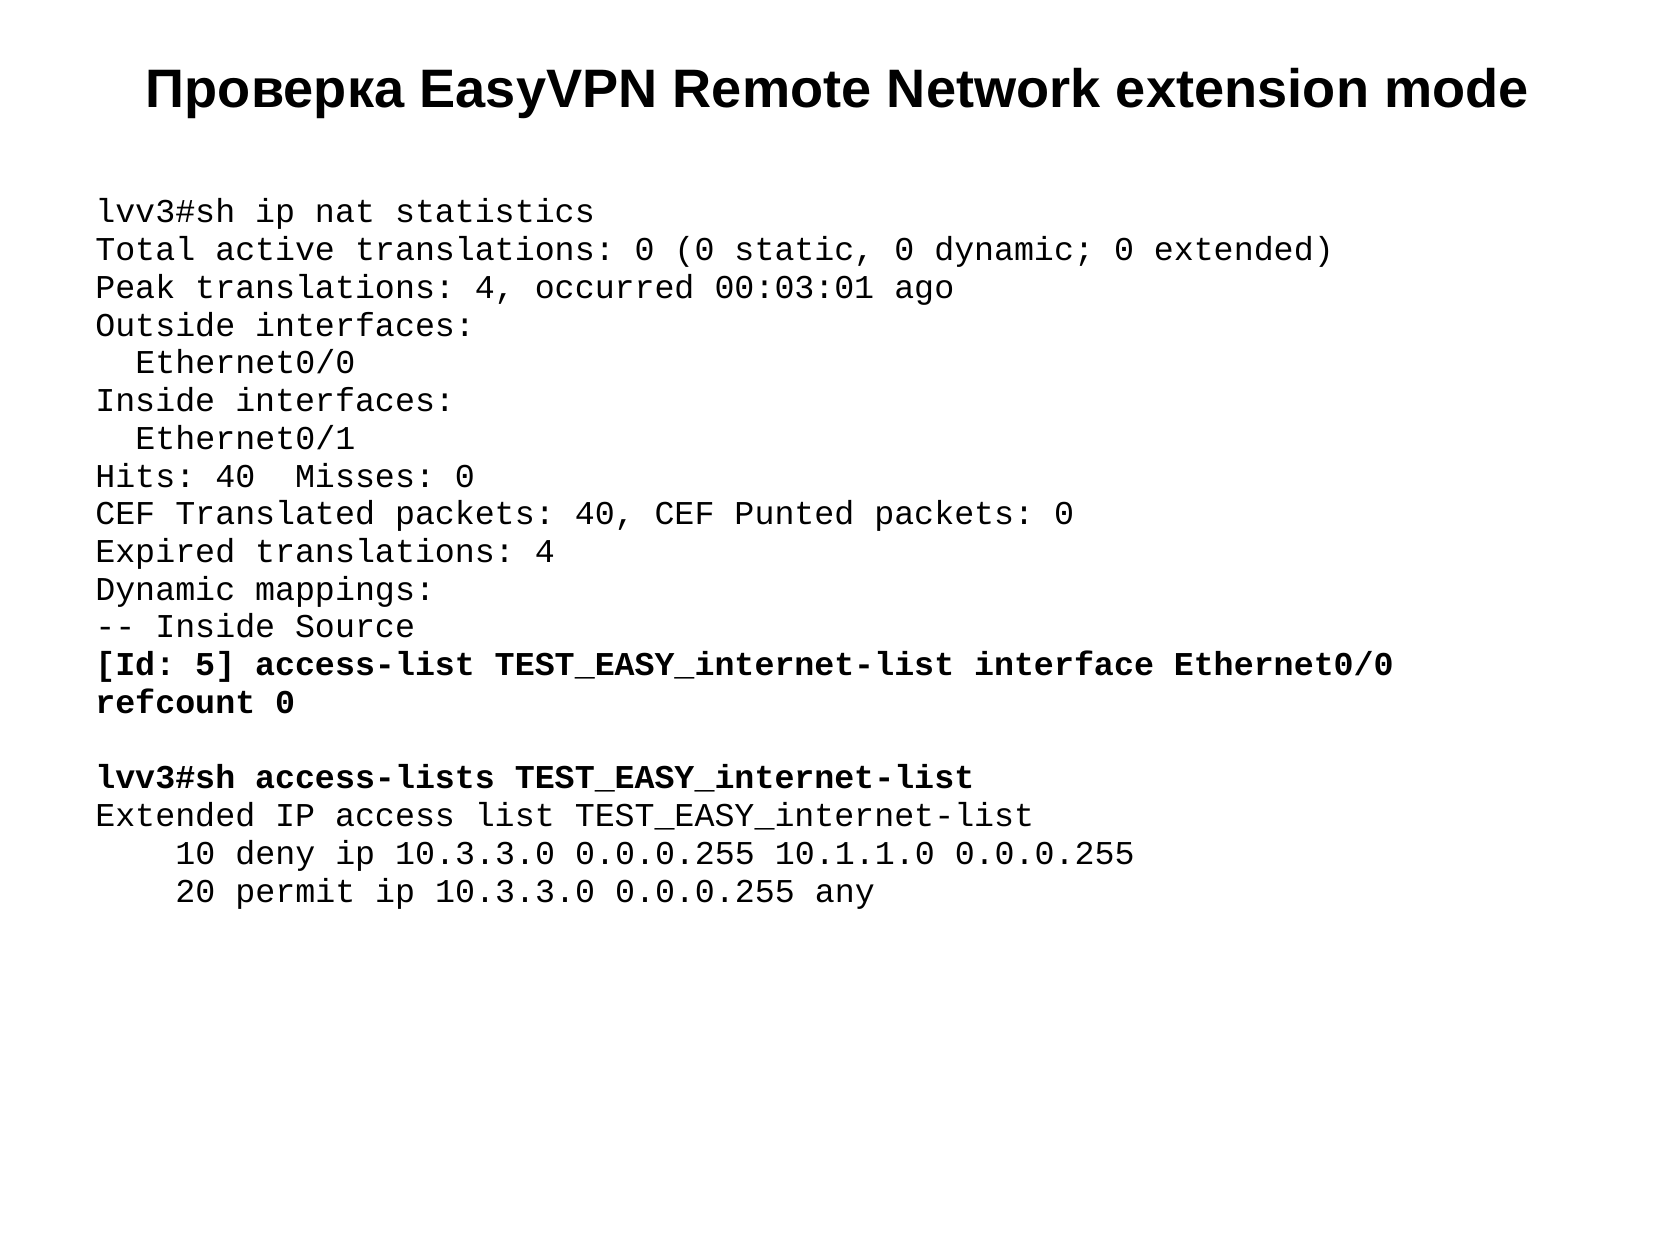

Проверка EasyVPN Remote Network extension mode
# lvv3#sh ip nat statistics
Total active translations: 0 (0 static, 0 dynamic; 0 extended)
Peak translations: 4, occurred 00:03:01 ago
Outside interfaces:
 Ethernet0/0
Inside interfaces:
 Ethernet0/1
Hits: 40 Misses: 0
CEF Translated packets: 40, CEF Punted packets: 0
Expired translations: 4
Dynamic mappings:
-- Inside Source
[Id: 5] access-list TEST_EASY_internet-list interface Ethernet0/0 refcount 0
lvv3#sh access-lists TEST_EASY_internet-list
Extended IP access list TEST_EASY_internet-list
 10 deny ip 10.3.3.0 0.0.0.255 10.1.1.0 0.0.0.255
 20 permit ip 10.3.3.0 0.0.0.255 any